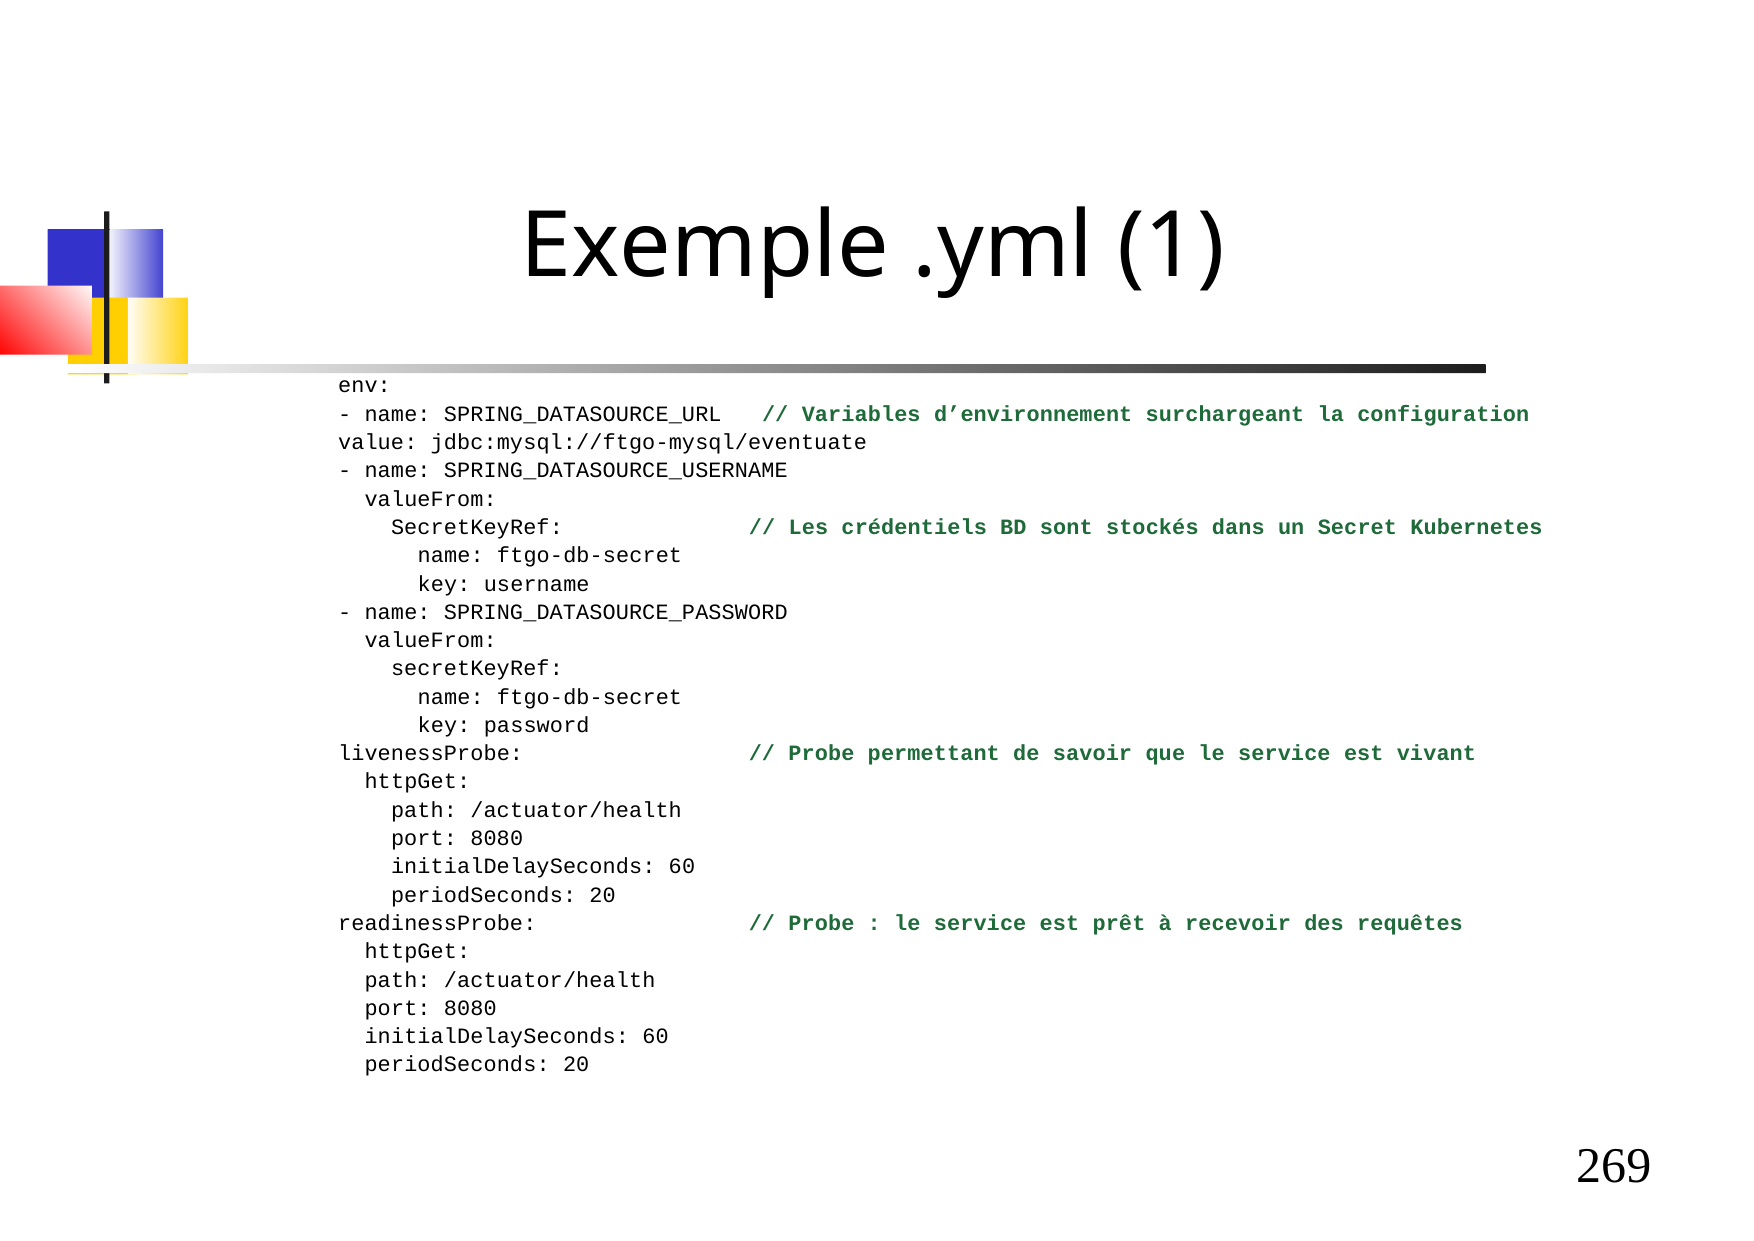

# Exemple .yml (1)
 env:
 - name: SPRING_DATASOURCE_URL // Variables d’environnement surchargeant la configuration
 value: jdbc:mysql://ftgo-mysql/eventuate
 - name: SPRING_DATASOURCE_USERNAME
 valueFrom:
 SecretKeyRef: // Les crédentiels BD sont stockés dans un Secret Kubernetes
 name: ftgo-db-secret
 key: username
 - name: SPRING_DATASOURCE_PASSWORD
 valueFrom:
 secretKeyRef:
 name: ftgo-db-secret
 key: password
 livenessProbe: // Probe permettant de savoir que le service est vivant
 httpGet:
 path: /actuator/health
 port: 8080
 initialDelaySeconds: 60
 periodSeconds: 20
 readinessProbe: // Probe : le service est prêt à recevoir des requêtes
 httpGet:
 path: /actuator/health
 port: 8080
 initialDelaySeconds: 60
 periodSeconds: 20